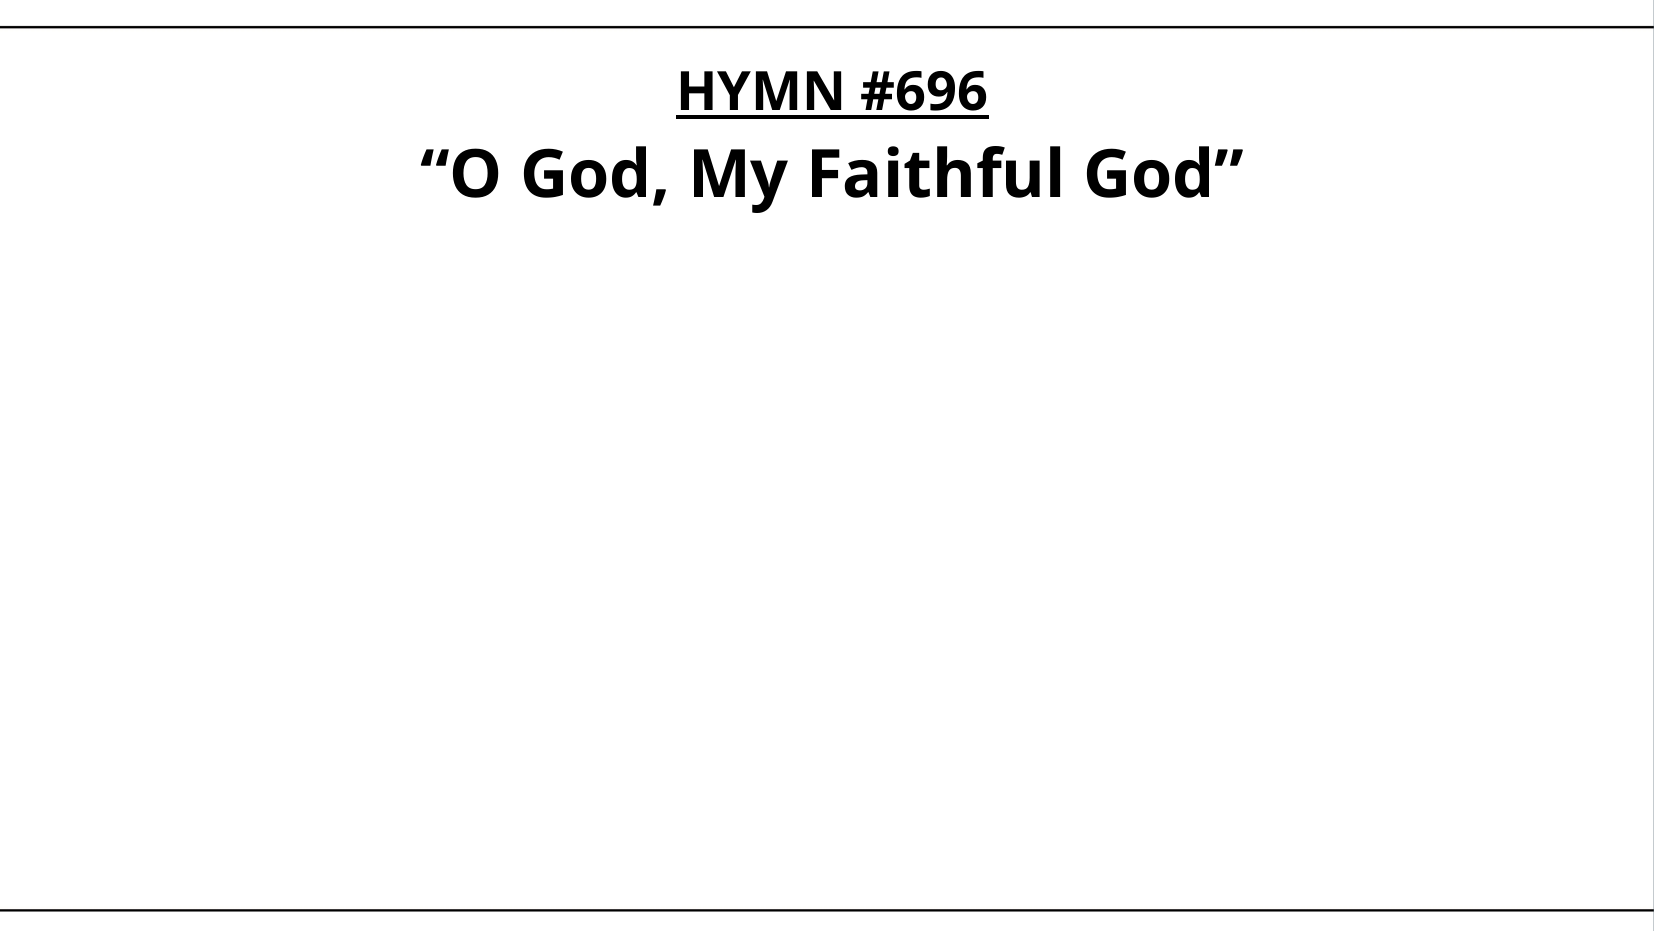

HYMN #696
“O God, My Faithful God”